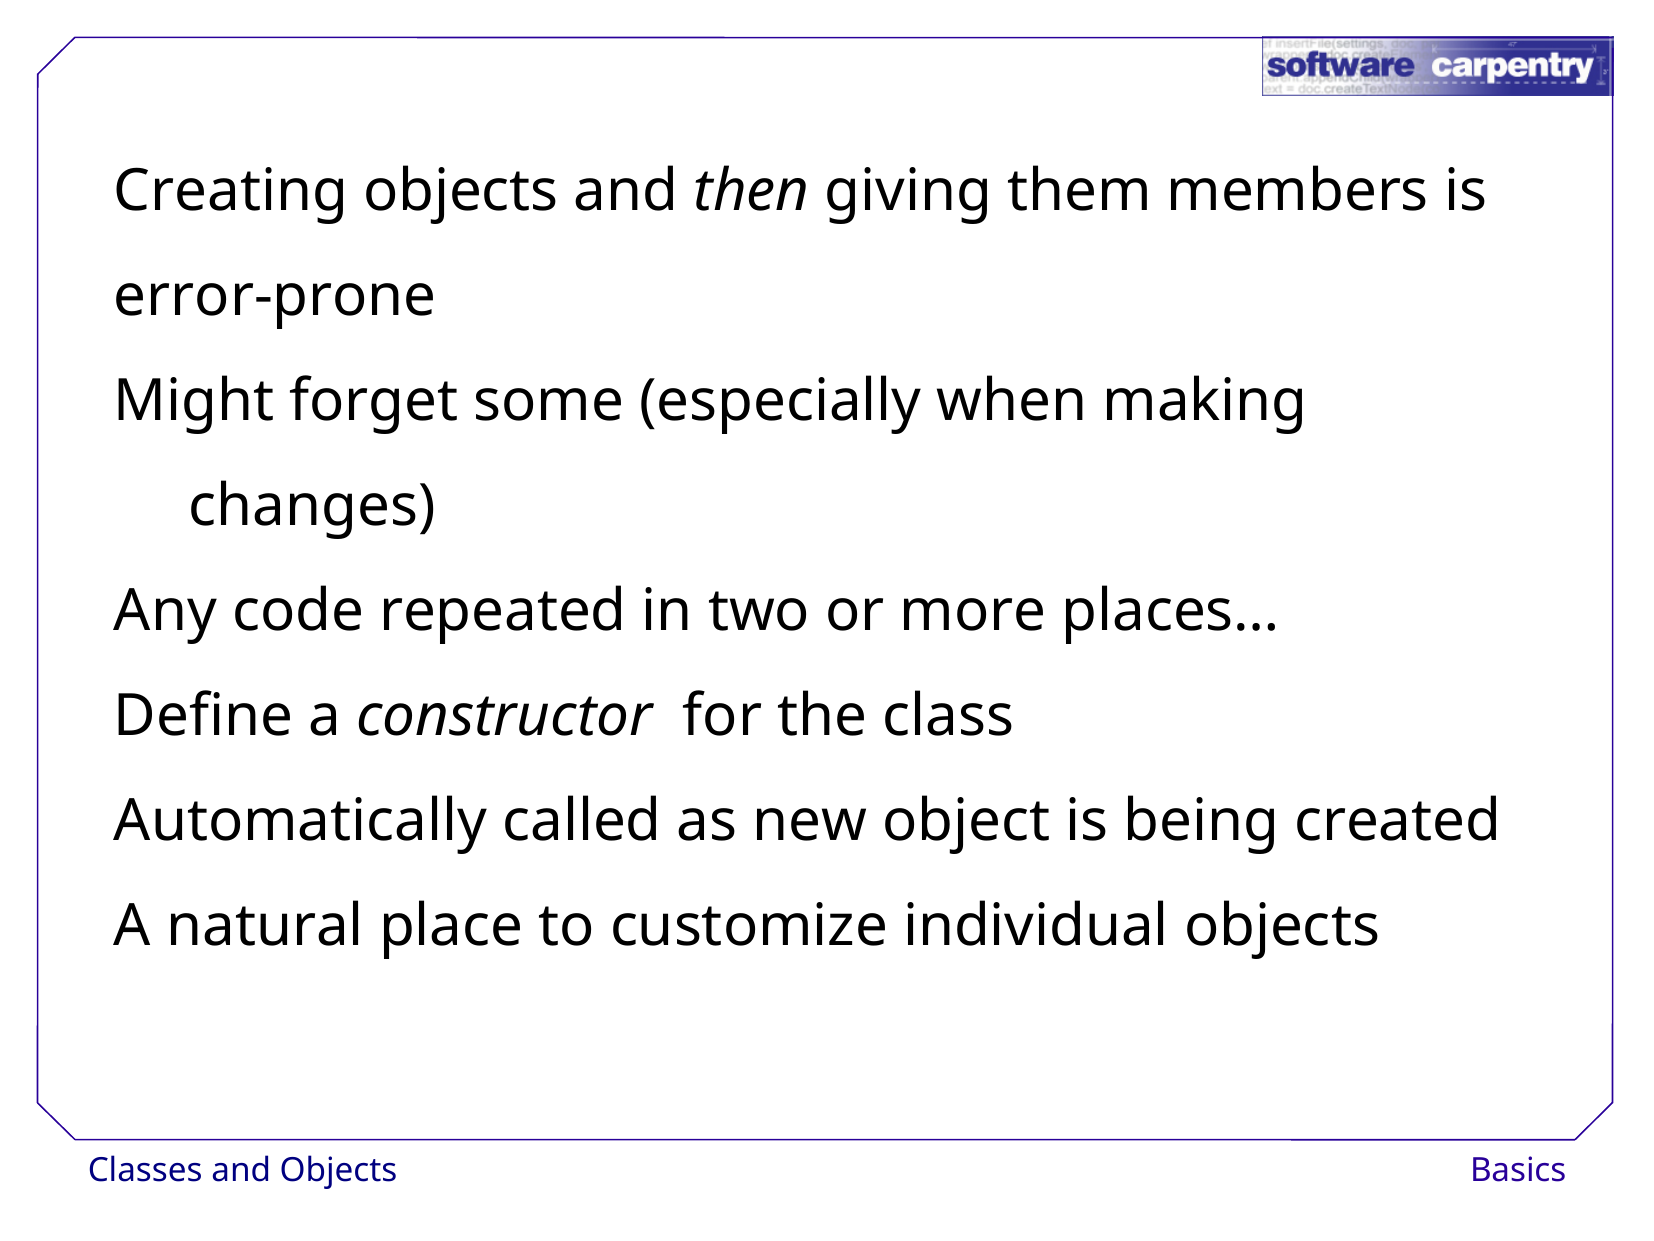

Creating objects and then giving them members is
error-prone
Might forget some (especially when making changes)
Any code repeated in two or more places…
Define a constructor for the class
Automatically called as new object is being created
A natural place to customize individual objects